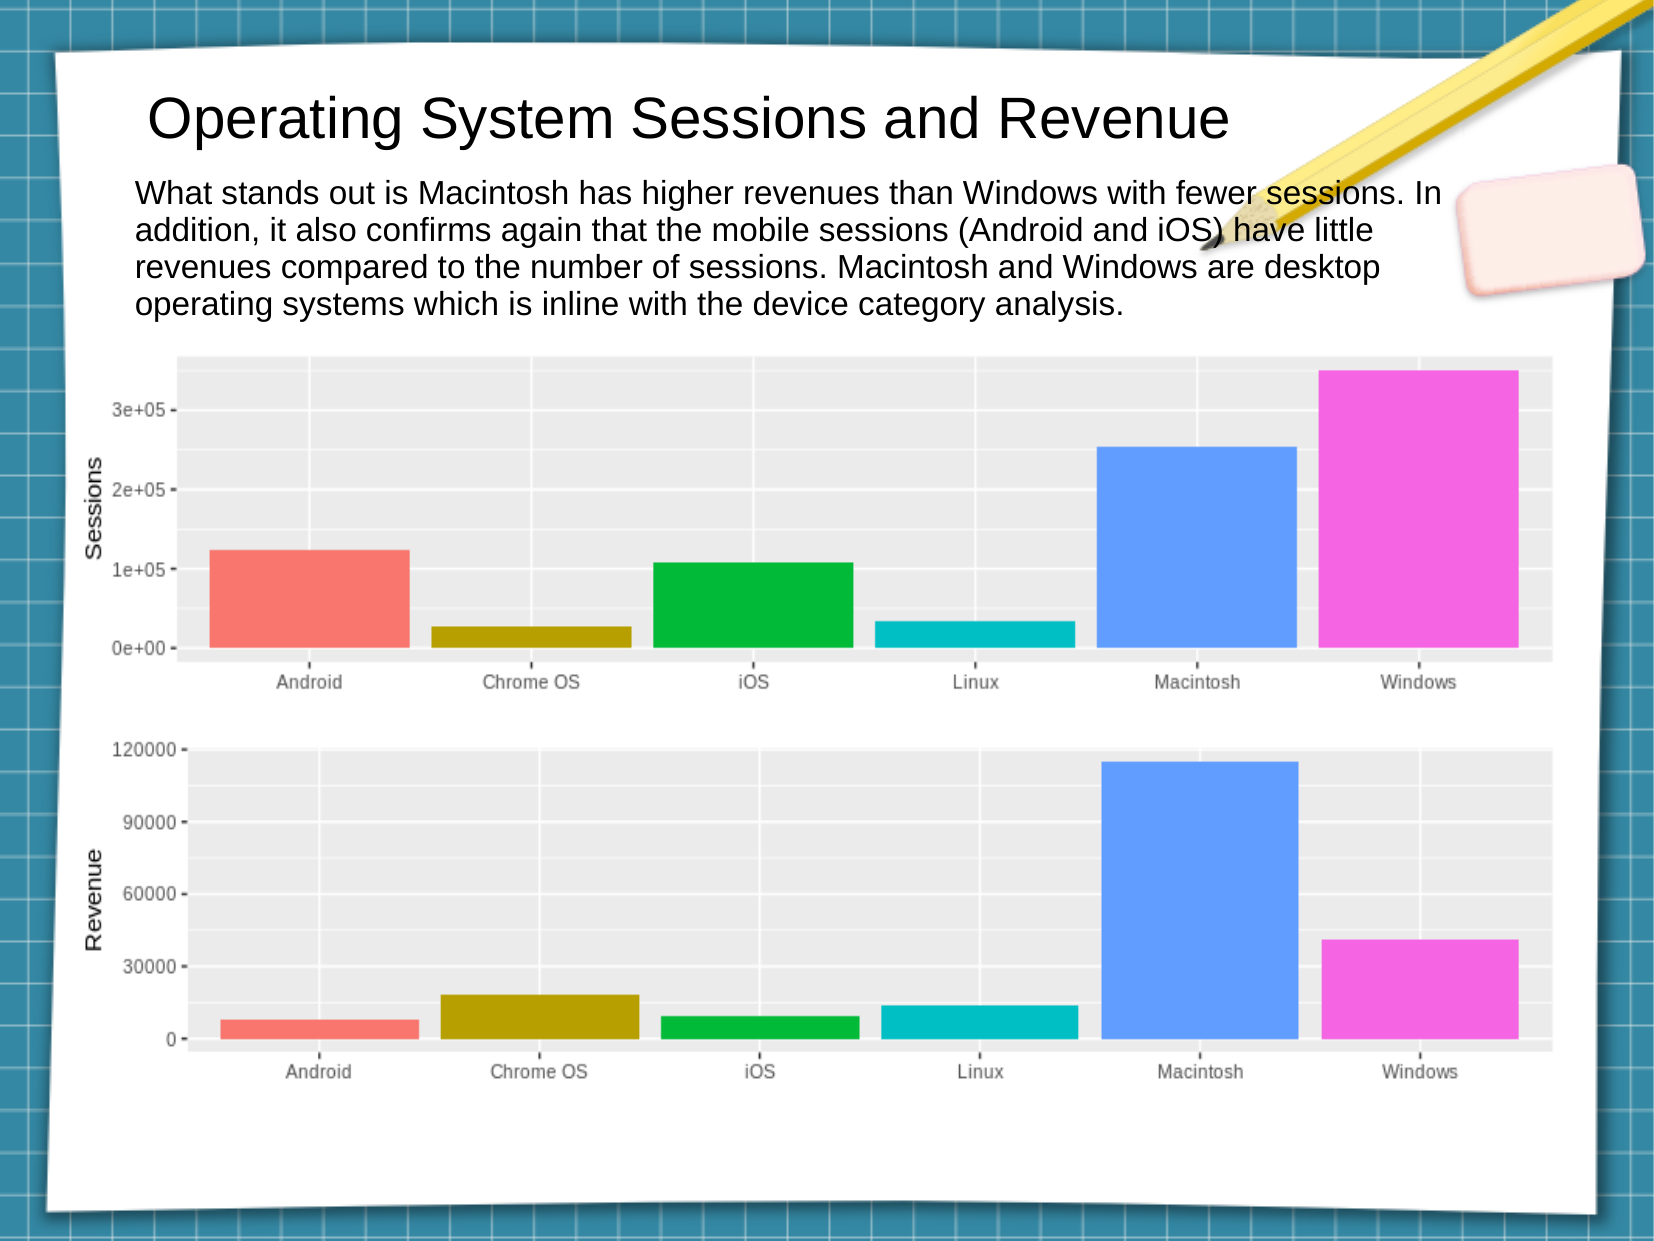

# Operating System Sessions and Revenue
What stands out is Macintosh has higher revenues than Windows with fewer sessions. In addition, it also confirms again that the mobile sessions (Android and iOS) have little revenues compared to the number of sessions. Macintosh and Windows are desktop operating systems which is inline with the device category analysis.